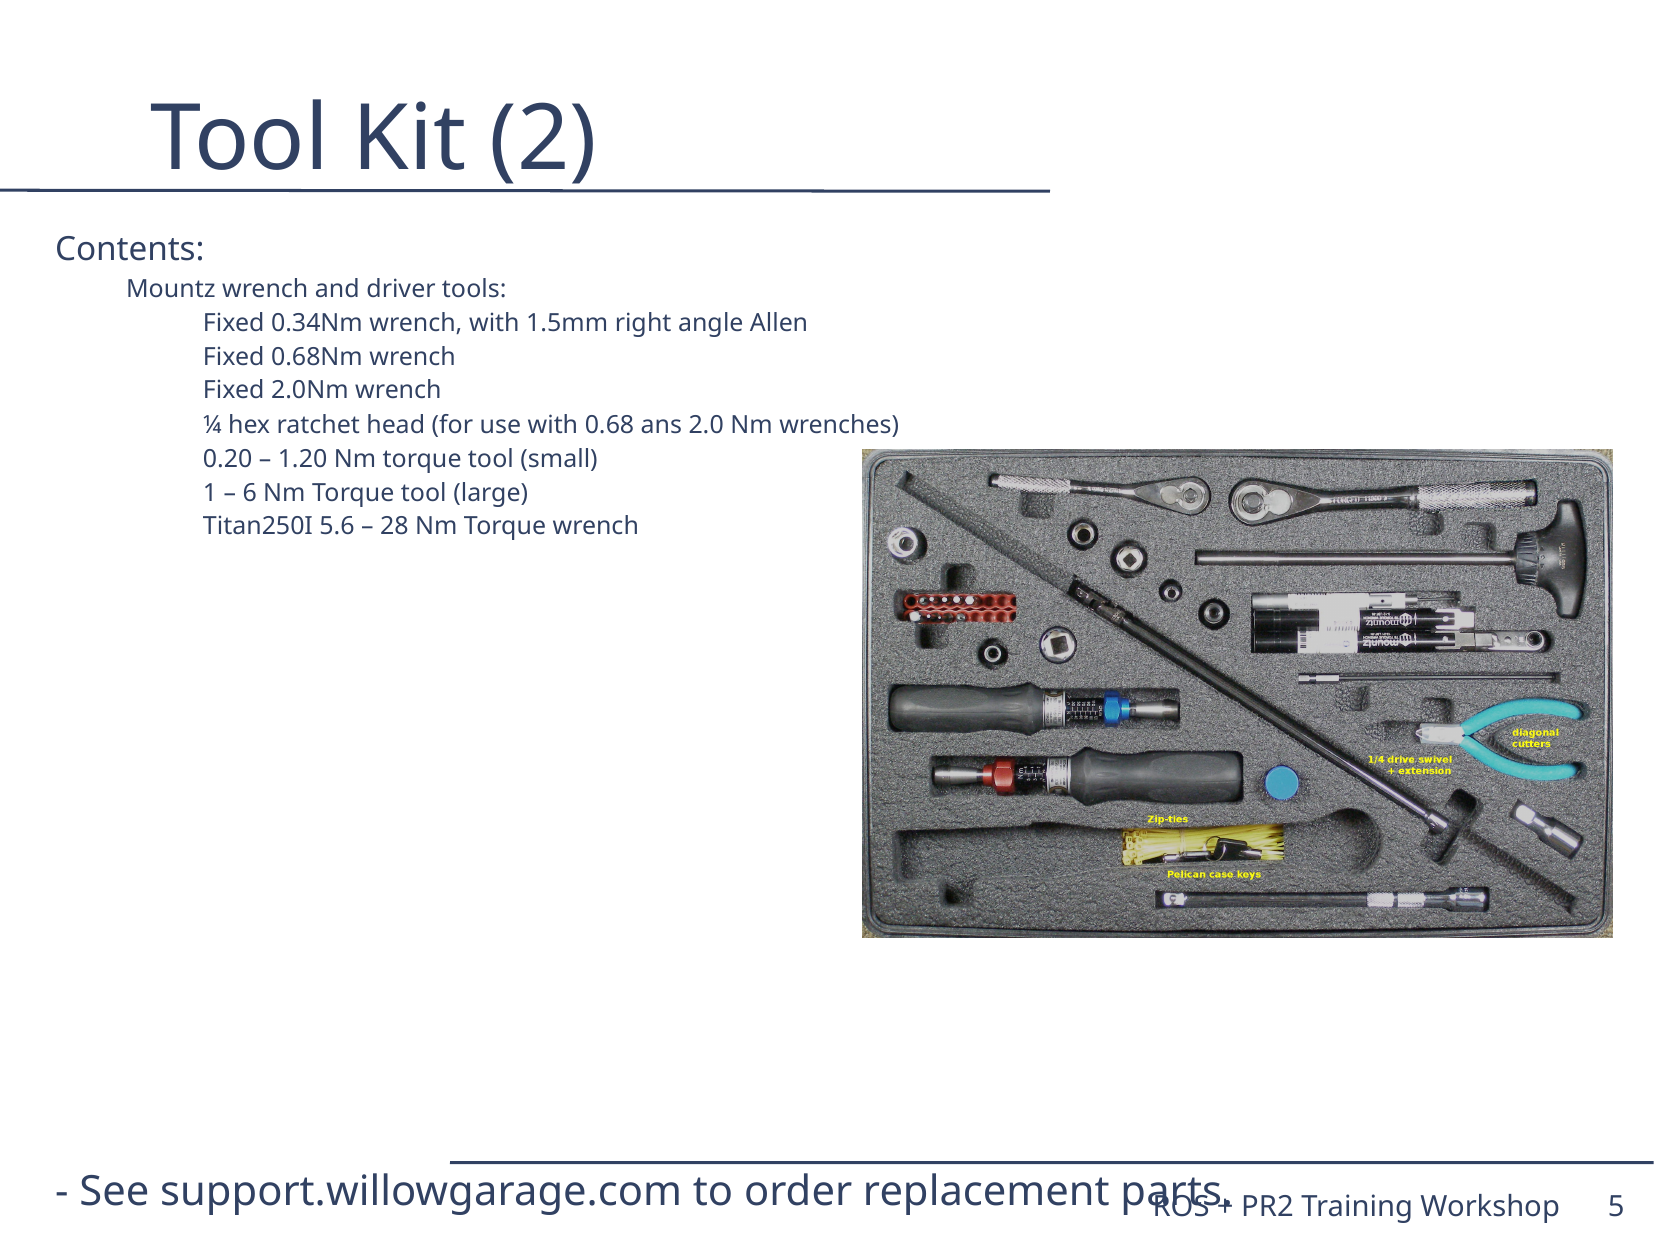

# Tool Kit (2)
Contents:
Mountz wrench and driver tools:
Fixed 0.34Nm wrench, with 1.5mm right angle Allen
Fixed 0.68Nm wrench
Fixed 2.0Nm wrench
¼ hex ratchet head (for use with 0.68 ans 2.0 Nm wrenches)
0.20 – 1.20 Nm torque tool (small)
1 – 6 Nm Torque tool (large)
Titan250I 5.6 – 28 Nm Torque wrench
- See support.willowgarage.com to order replacement parts.